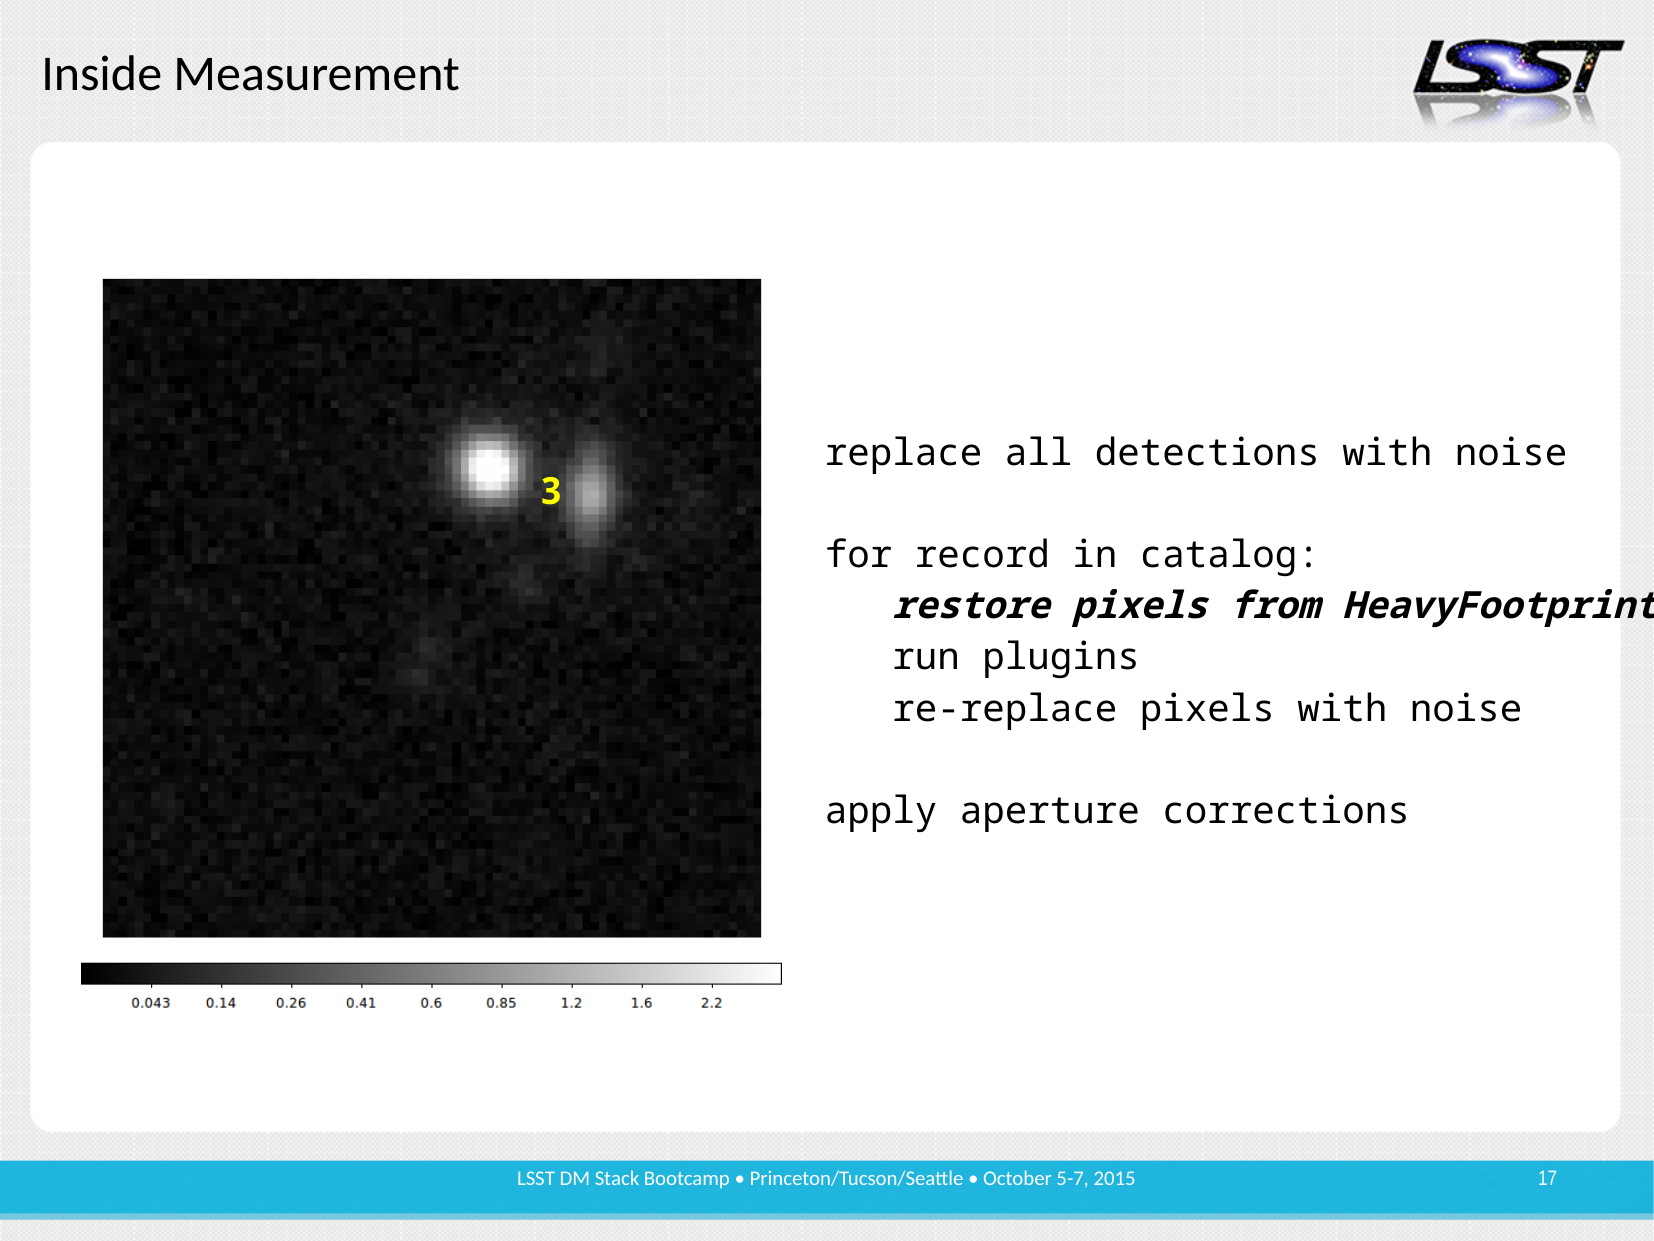

# Inside Measurement
replace all detections with noise
for record in catalog:
 restore pixels from HeavyFootprint
 run plugins
 re-replace pixels with noise
apply aperture corrections
3